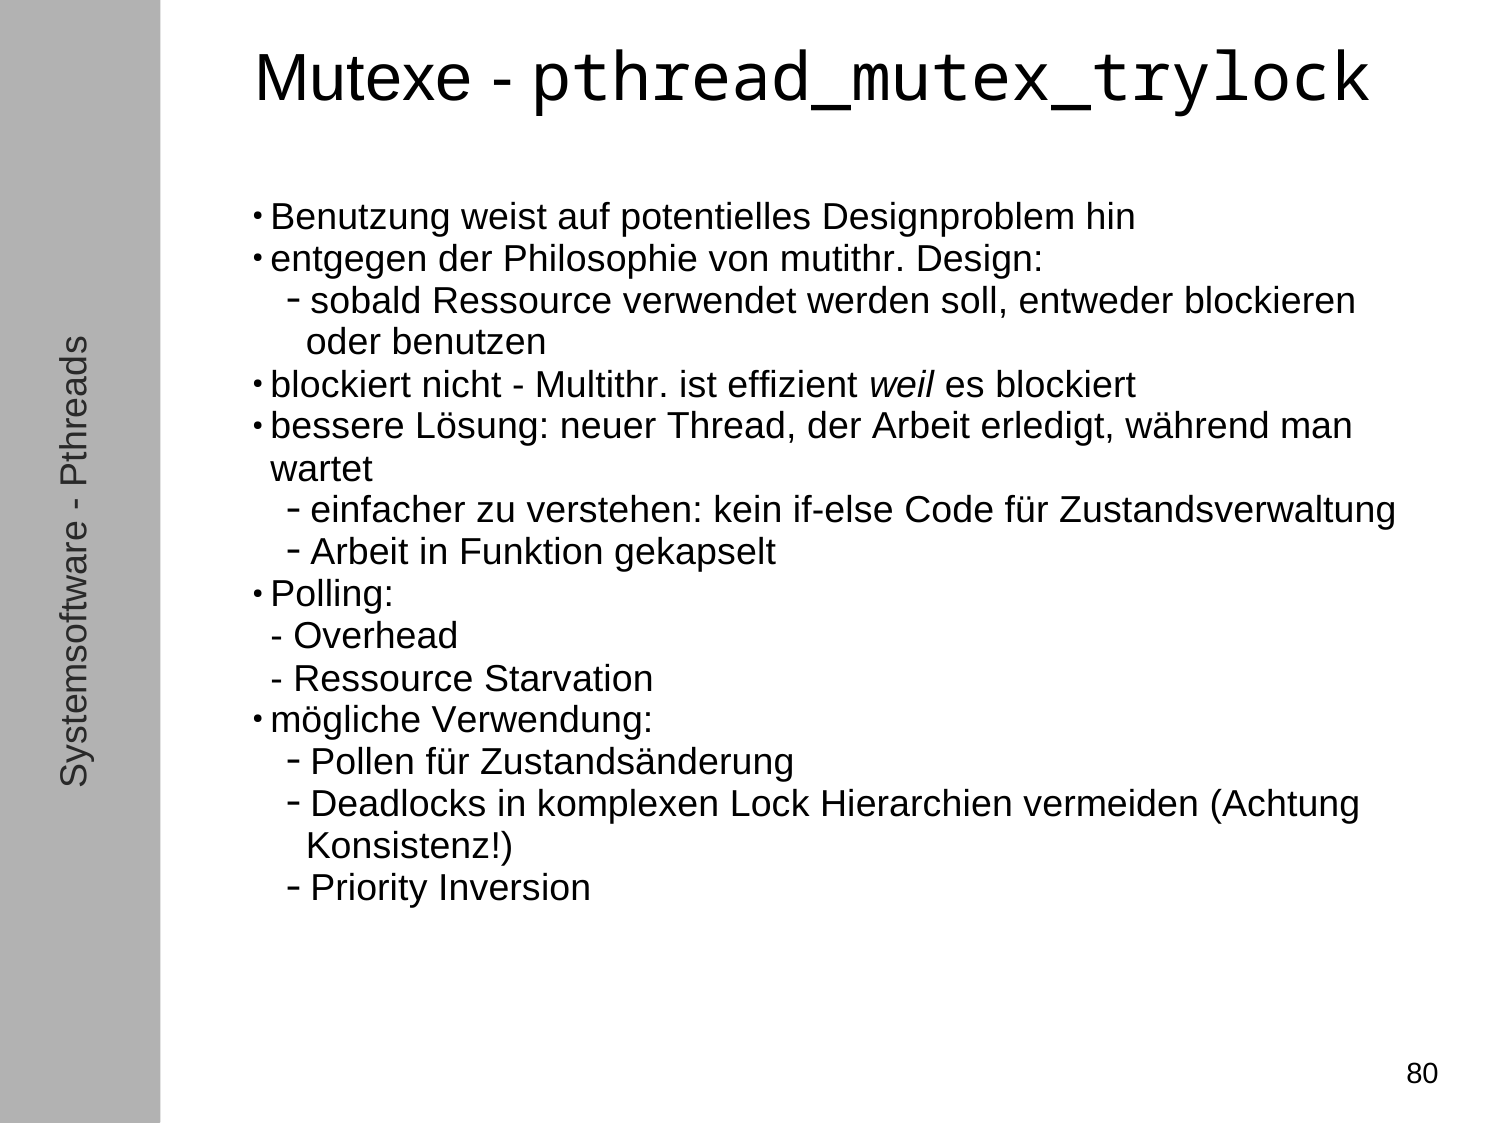

Mutexe - pthread_mutex_trylock
Benutzung weist auf potentielles Designproblem hin
entgegen der Philosophie von mutithr. Design:
sobald Ressource verwendet werden soll, entweder blockieren oder benutzen
blockiert nicht - Multithr. ist effizient weil es blockiert
bessere Lösung: neuer Thread, der Arbeit erledigt, während man wartet
einfacher zu verstehen: kein if-else Code für Zustandsverwaltung
Arbeit in Funktion gekapselt
Polling:
- Overhead
- Ressource Starvation
mögliche Verwendung:
Pollen für Zustandsänderung
Deadlocks in komplexen Lock Hierarchien vermeiden (Achtung Konsistenz!)
Priority Inversion
Systemsoftware - Pthreads